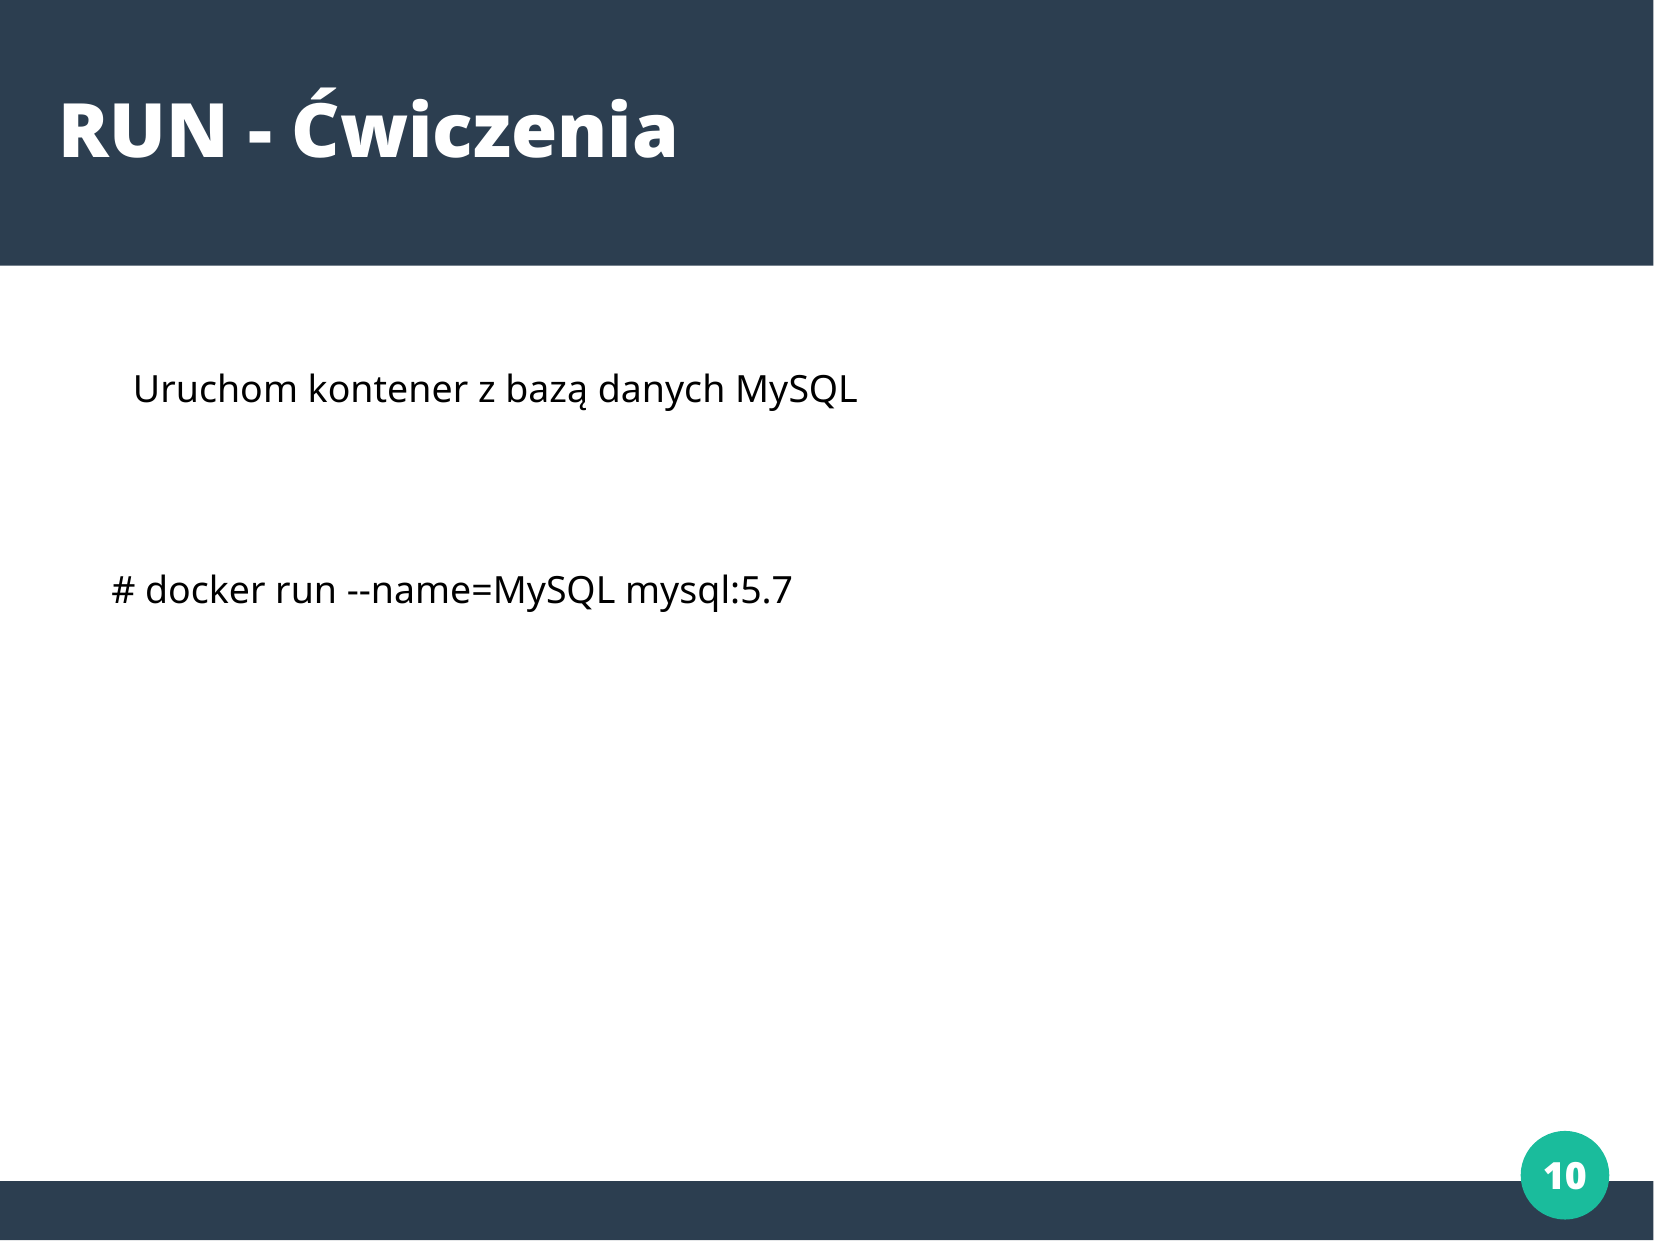

# RUN - Ćwiczenia
Uruchom kontener z bazą danych MySQL
# docker run --name=MySQL mysql:5.7
10